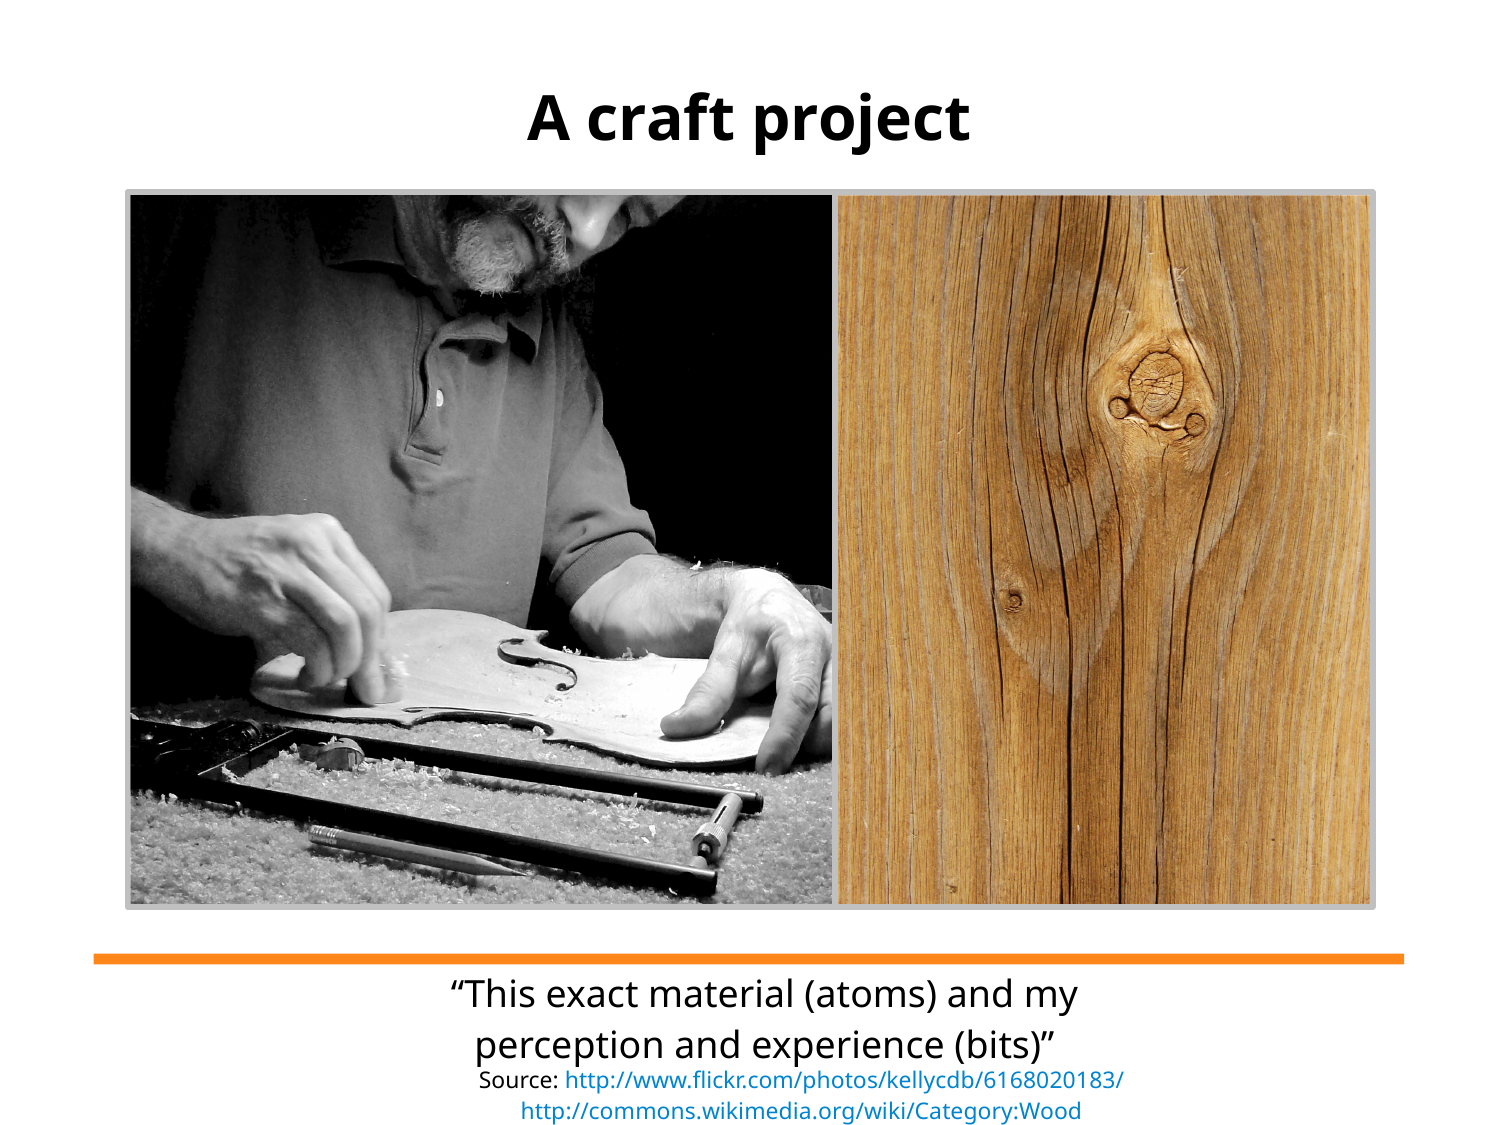

# A craft project
“This exact material (atoms) and my perception and experience (bits)”
Source: http://www.flickr.com/photos/kellycdb/6168020183/
http://commons.wikimedia.org/wiki/Category:Wood